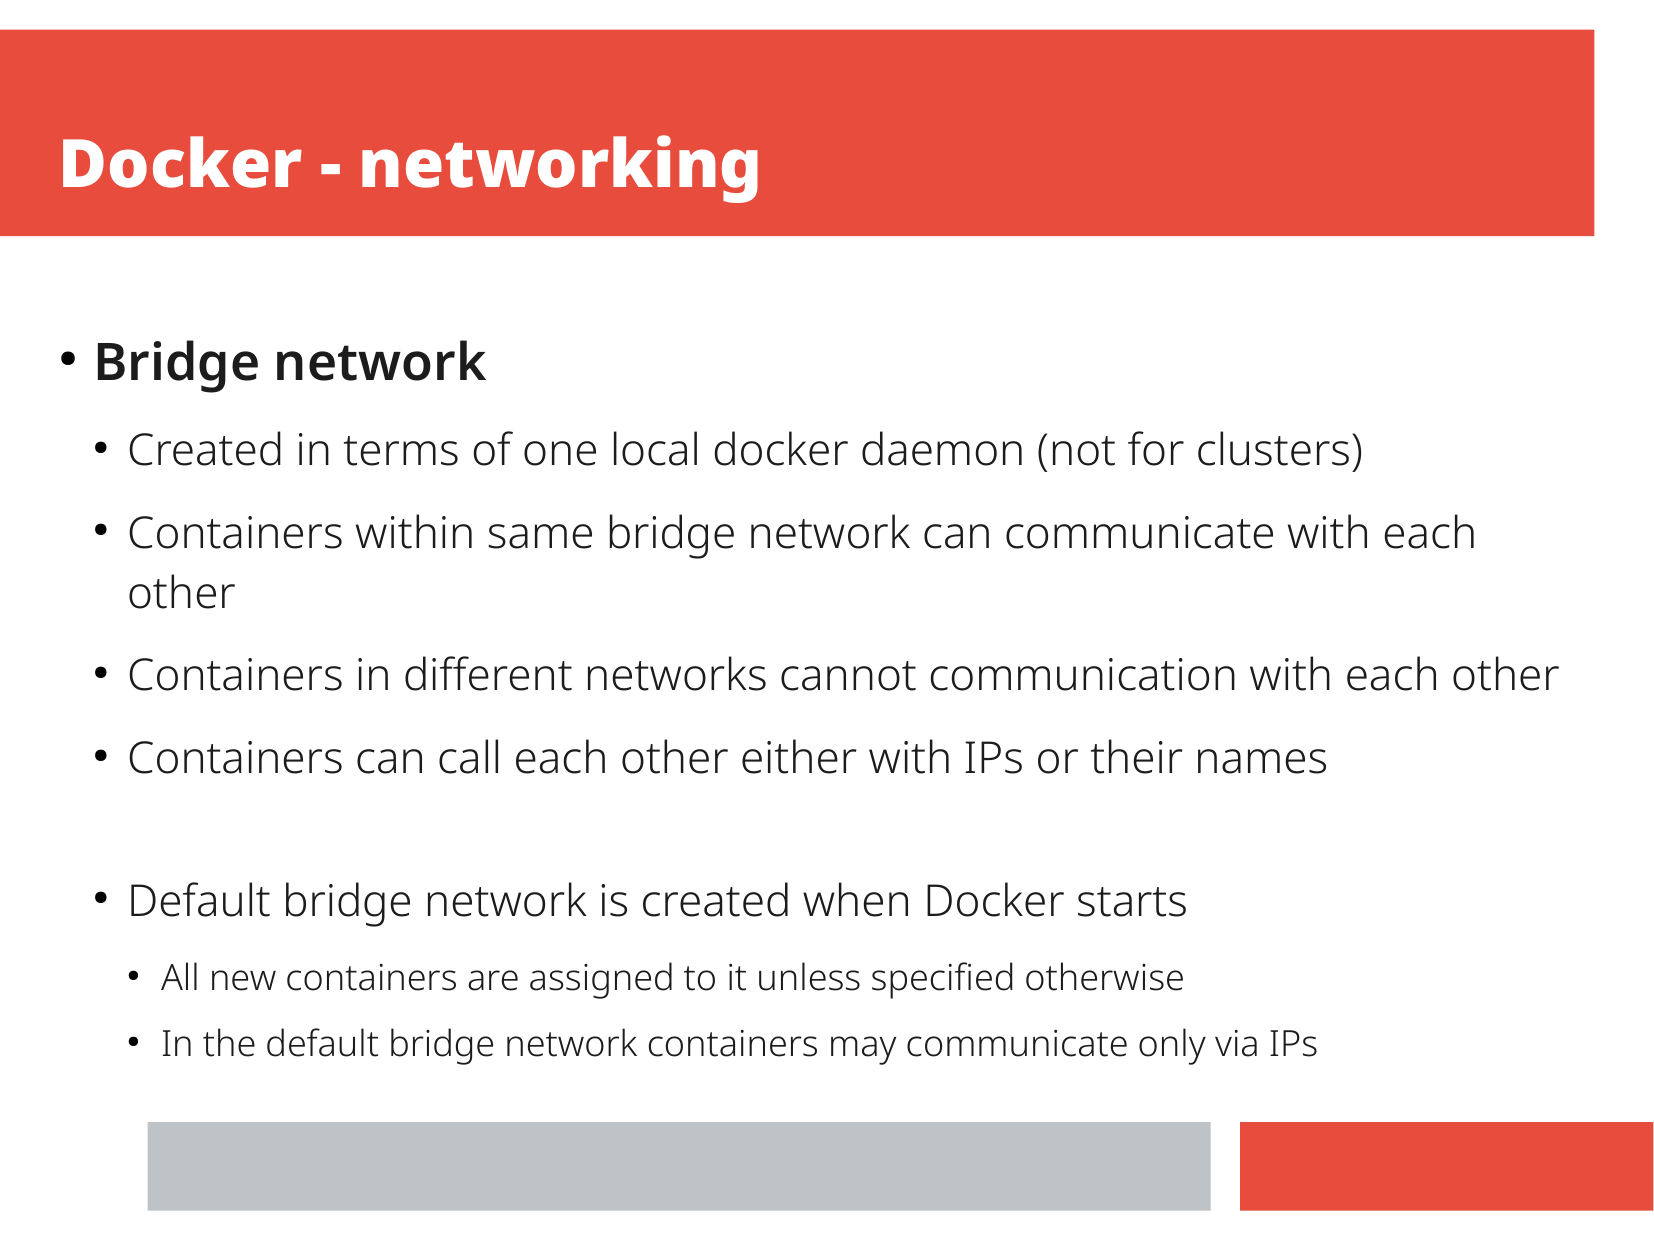

# Docker - networking
Bridge network
Created in terms of one local docker daemon (not for clusters)
Containers within same bridge network can communicate with each other
Containers in different networks cannot communication with each other
Containers can call each other either with IPs or their names
Default bridge network is created when Docker starts
All new containers are assigned to it unless specified otherwise
In the default bridge network containers may communicate only via IPs